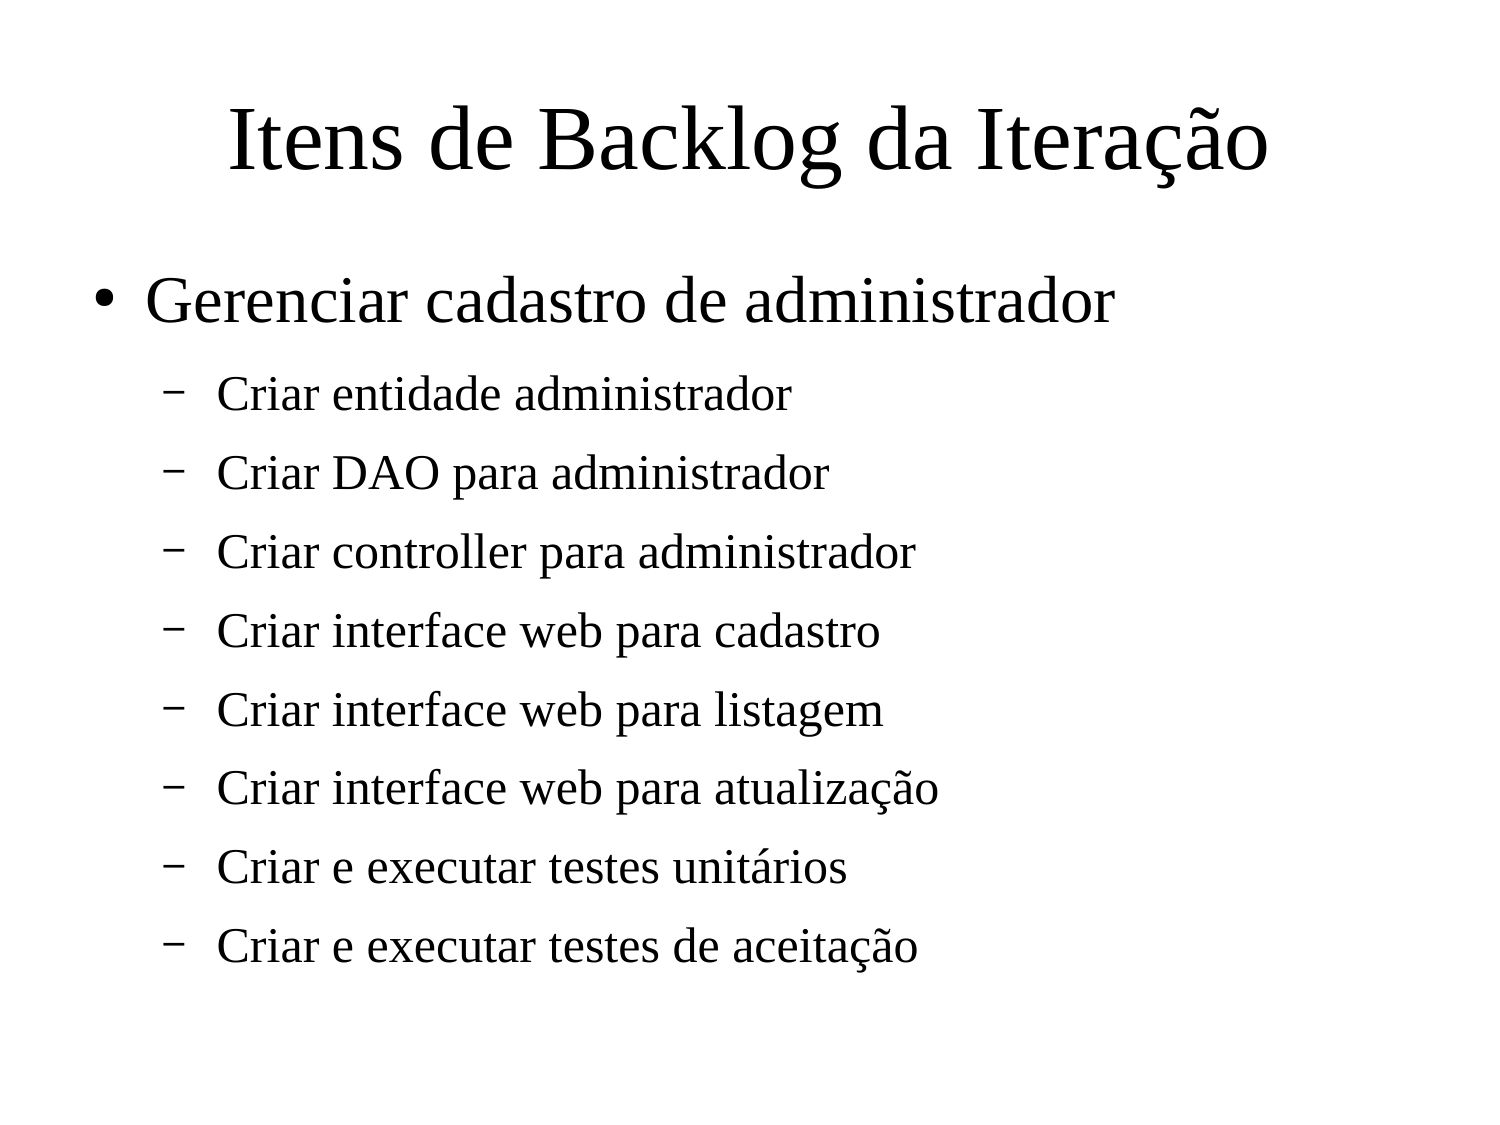

# Itens de Backlog da Iteração
Gerenciar cadastro de administrador
Criar entidade administrador
Criar DAO para administrador
Criar controller para administrador
Criar interface web para cadastro
Criar interface web para listagem
Criar interface web para atualização
Criar e executar testes unitários
Criar e executar testes de aceitação